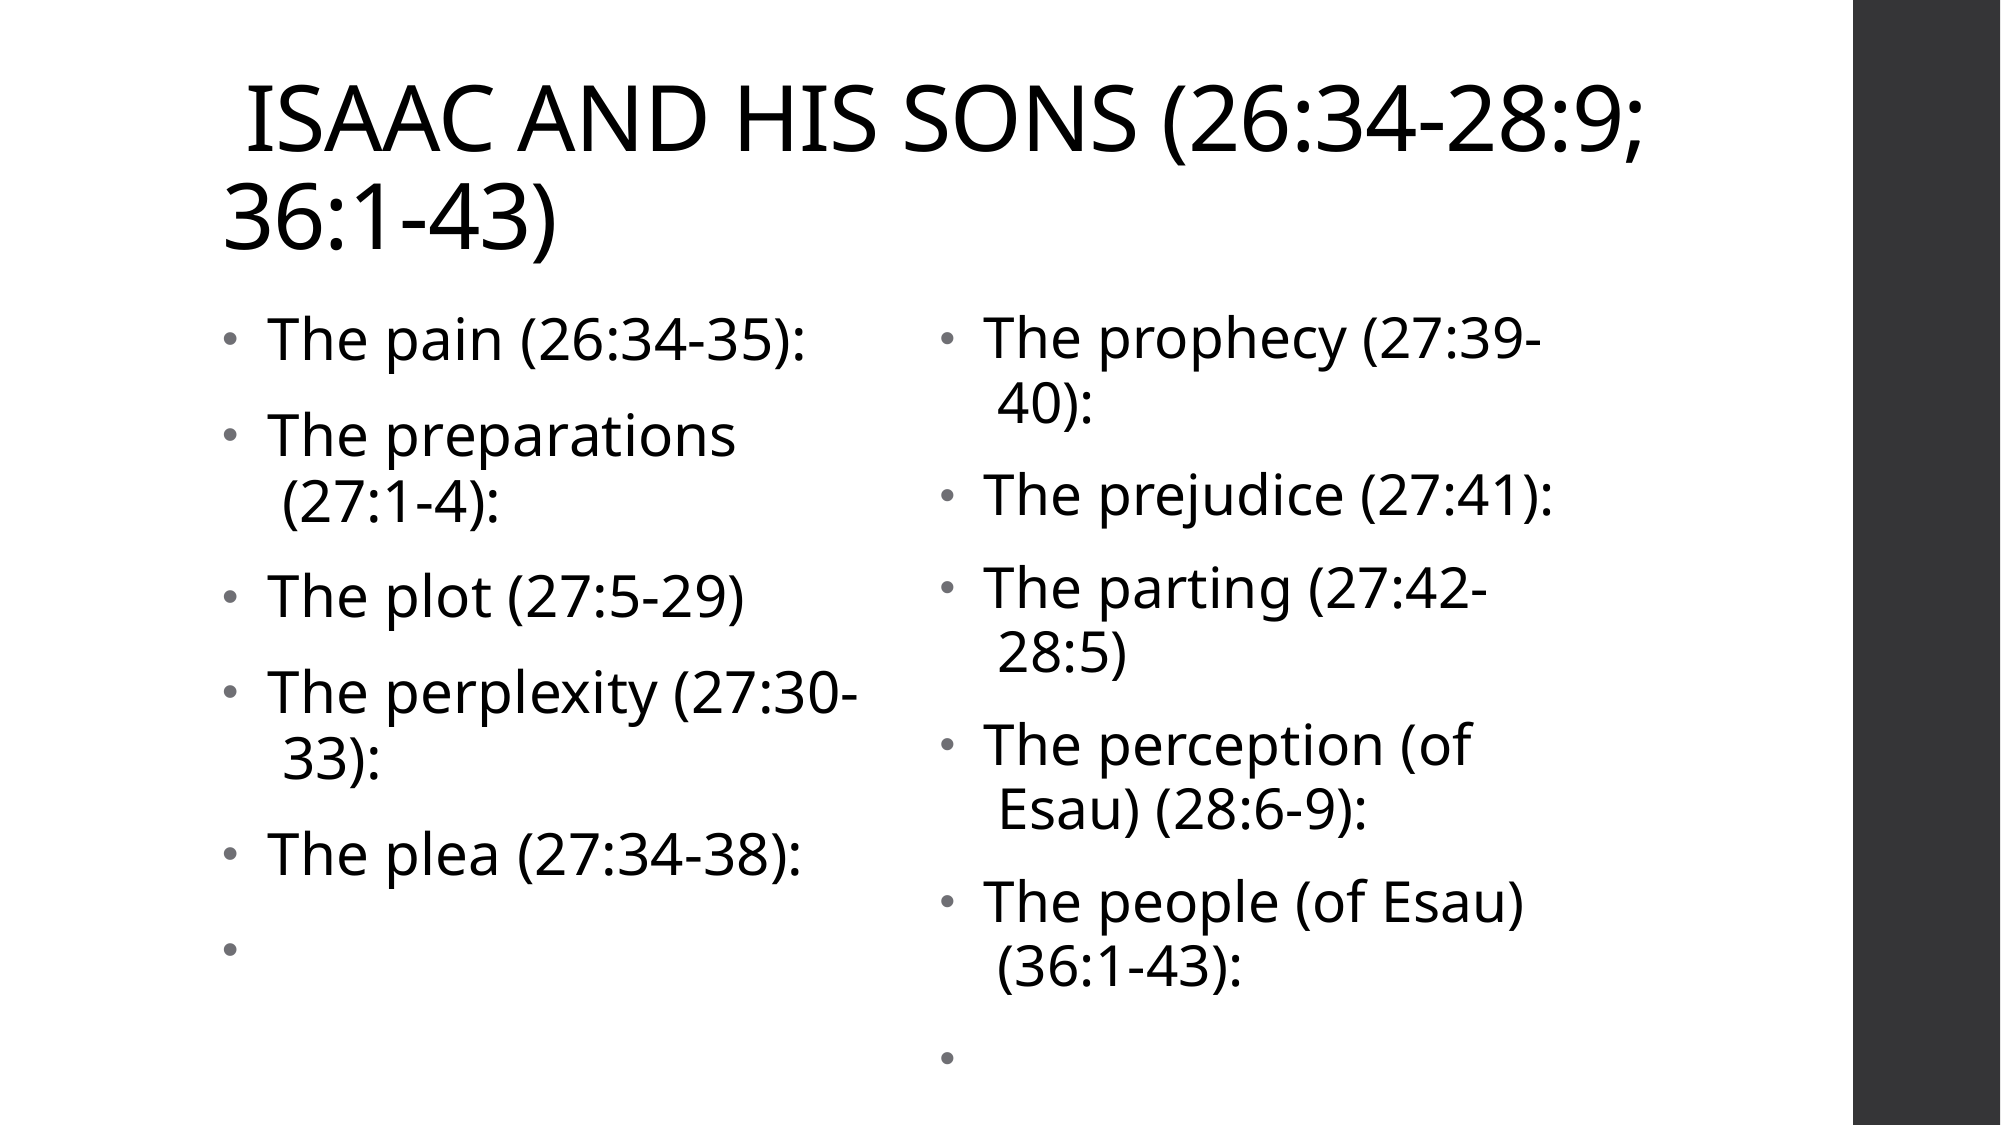

# ISAAC AND HIS SONS (26:34-28:9; 36:1-43)
 The pain (26:34-35):
 The preparations (27:1-4):
 The plot (27:5-29)
 The perplexity (27:30-33):
 The plea (27:34-38):
 The prophecy (27:39-40):
 The prejudice (27:41):
 The parting (27:42-28:5)
 The perception (of Esau) (28:6-9):
 The people (of Esau) (36:1-43):